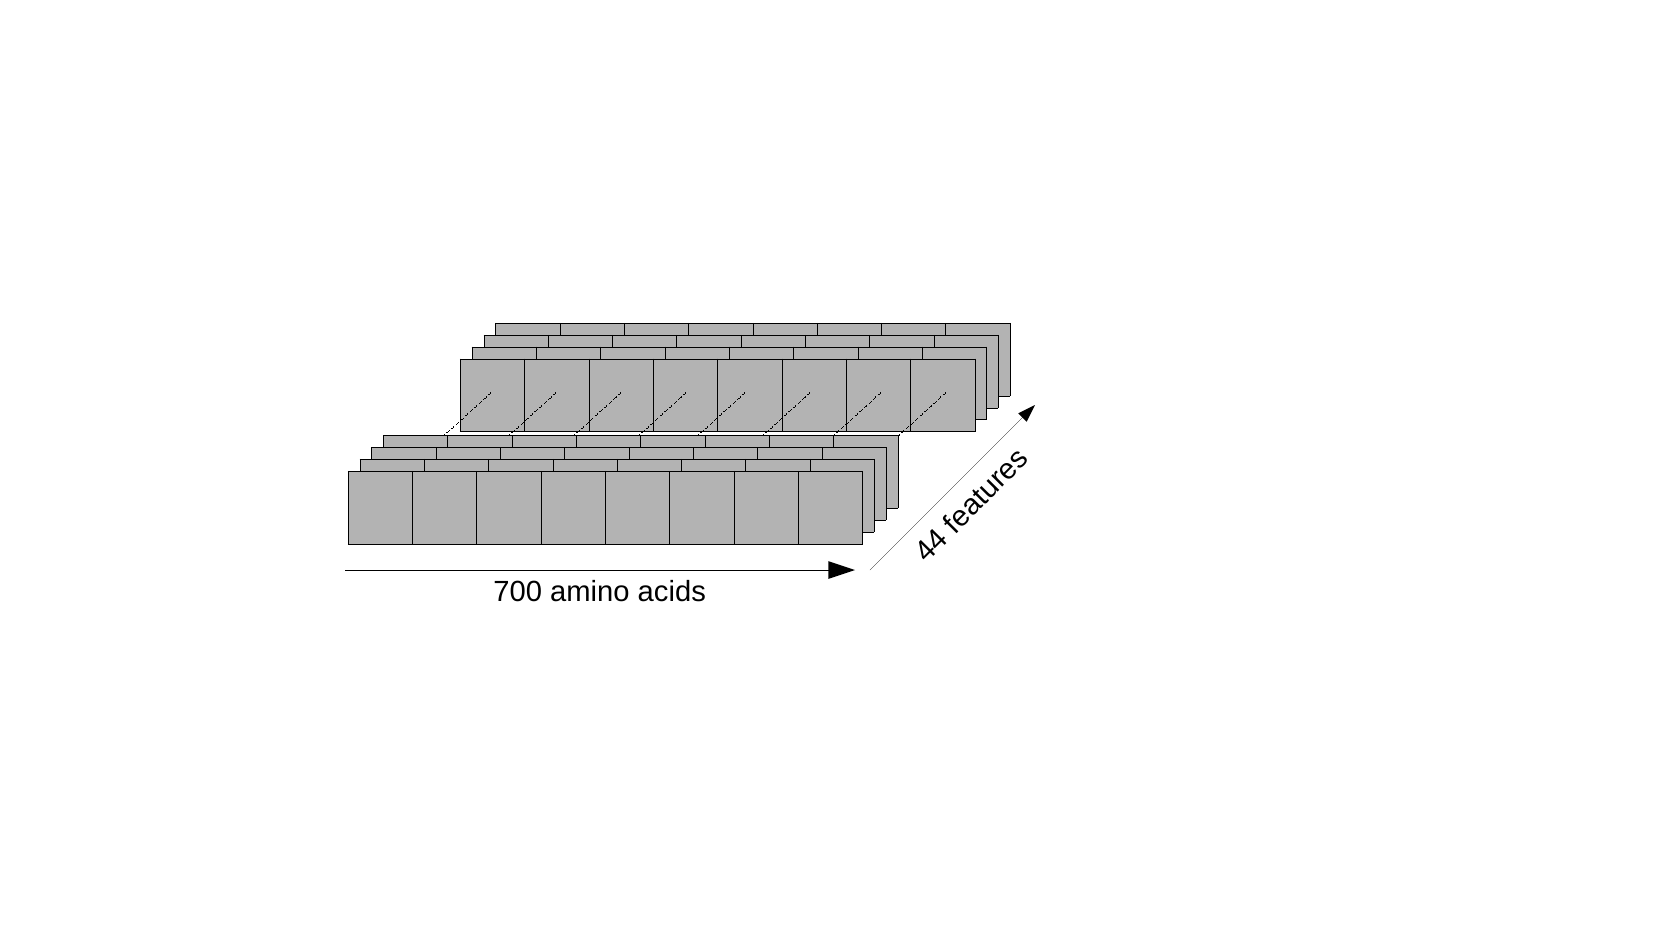

| | | | | | | | |
| --- | --- | --- | --- | --- | --- | --- | --- |
| | | | | | | | |
| --- | --- | --- | --- | --- | --- | --- | --- |
| | | | | | | | |
| --- | --- | --- | --- | --- | --- | --- | --- |
| | | | | | | | |
| --- | --- | --- | --- | --- | --- | --- | --- |
| | | | | | | | |
| --- | --- | --- | --- | --- | --- | --- | --- |
| | | | | | | | |
| --- | --- | --- | --- | --- | --- | --- | --- |
| | | | | | | | |
| --- | --- | --- | --- | --- | --- | --- | --- |
| | | | | | | | |
| --- | --- | --- | --- | --- | --- | --- | --- |
44 features
700 amino acids